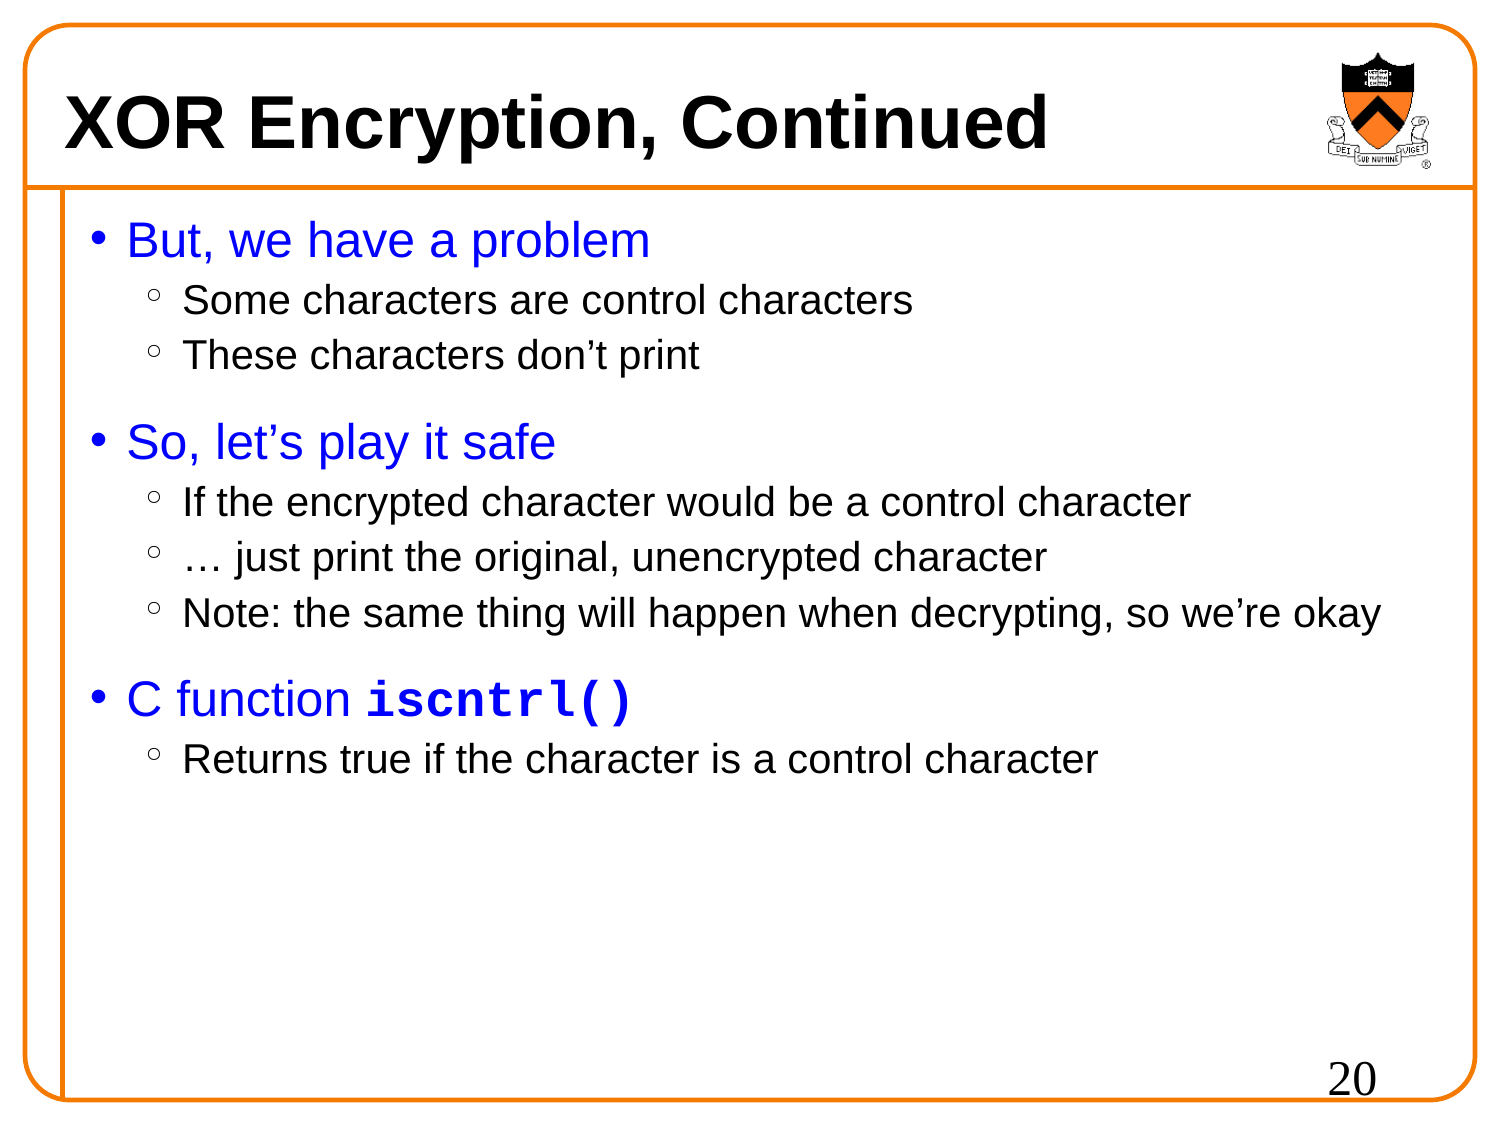

# XOR Encryption, Continued
But, we have a problem
Some characters are control characters
These characters don’t print
So, let’s play it safe
If the encrypted character would be a control character
… just print the original, unencrypted character
Note: the same thing will happen when decrypting, so we’re okay
C function iscntrl()
Returns true if the character is a control character
20